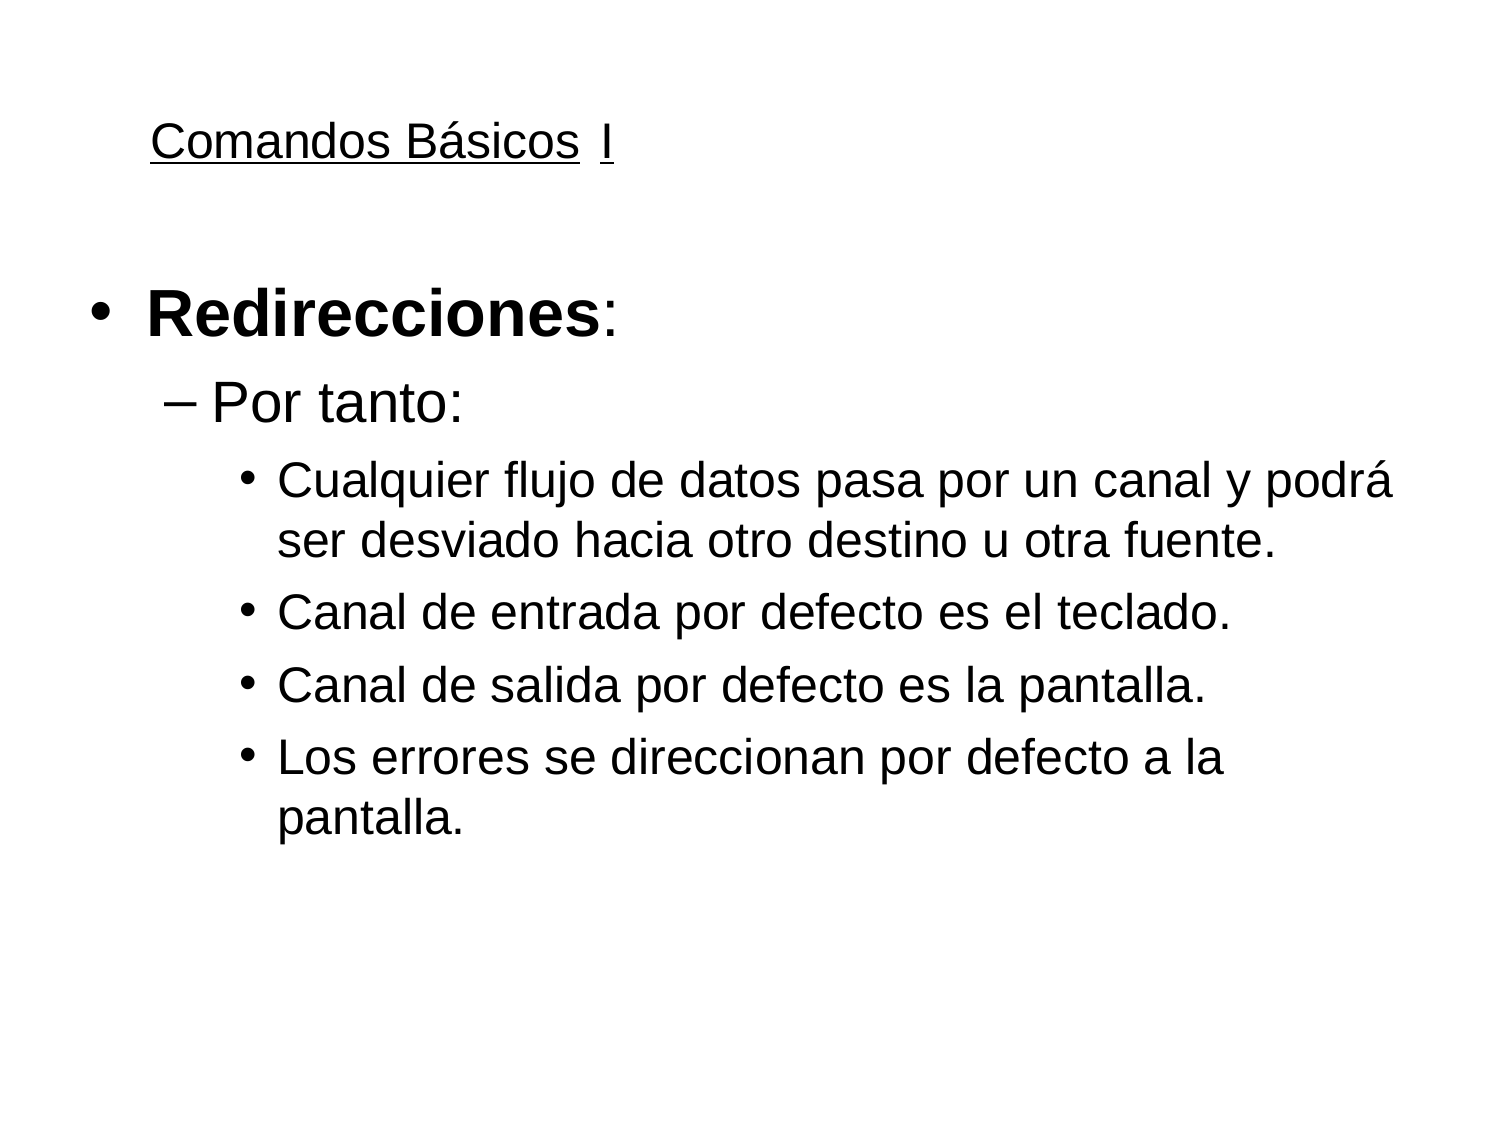

# Comandos Básicos	I
Redirecciones:
Por tanto:
Cualquier flujo de datos pasa por un canal y podrá ser desviado hacia otro destino u otra fuente.
Canal de entrada por defecto es el teclado.
Canal de salida por defecto es la pantalla.
Los errores se direccionan por defecto a la pantalla.